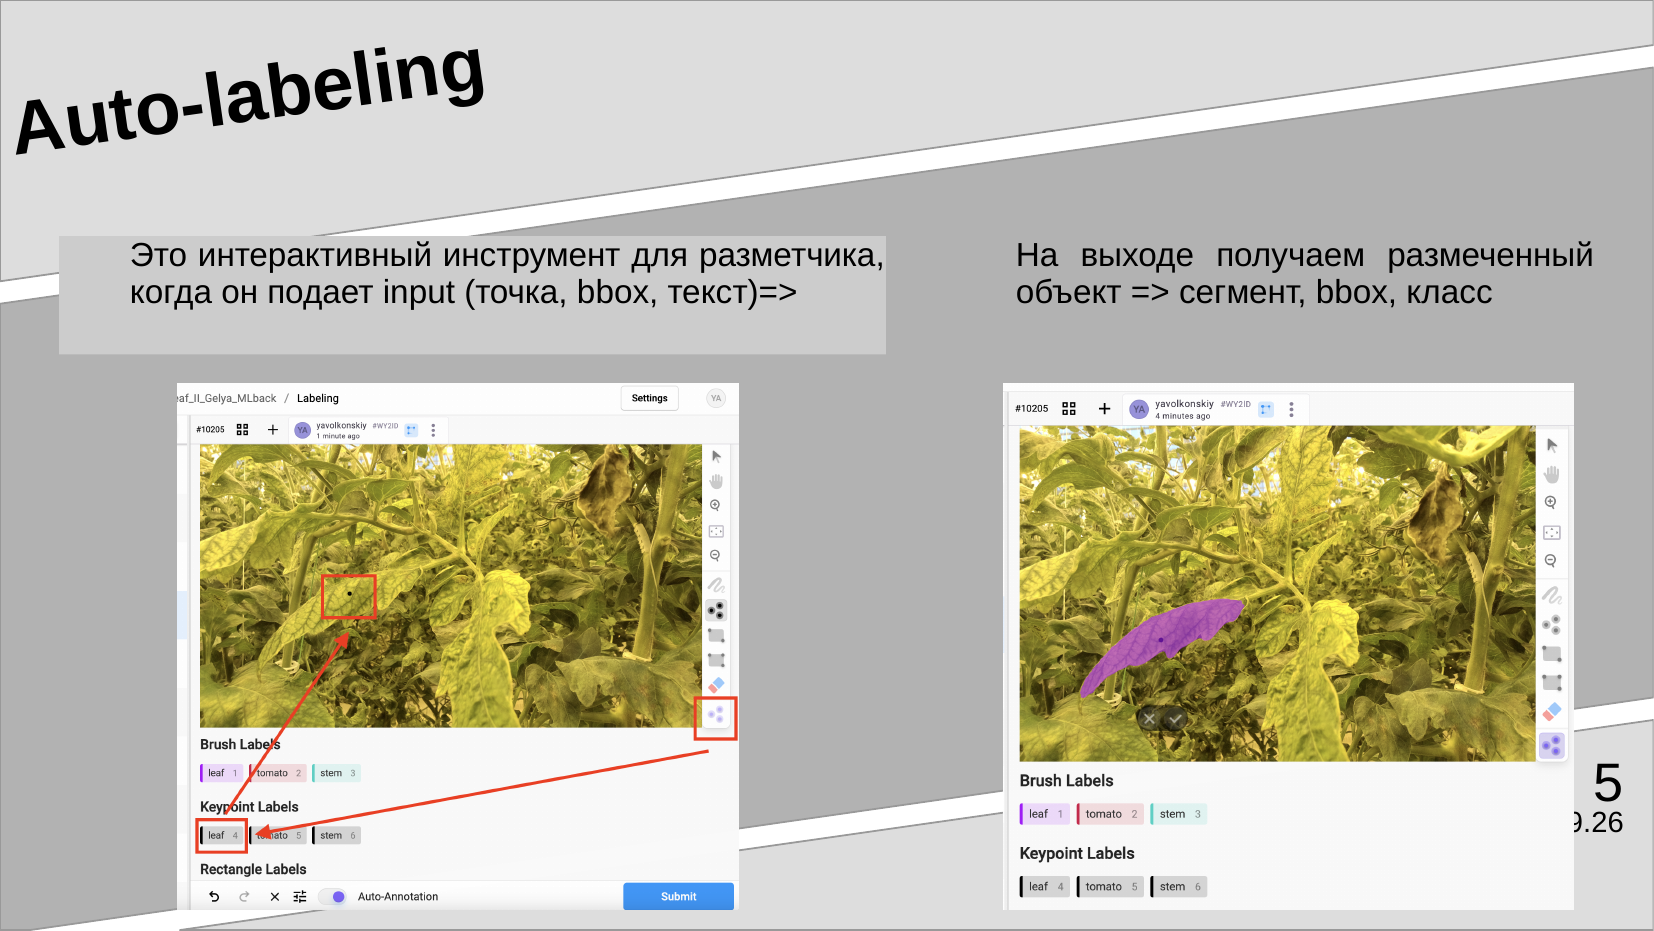

# Auto-labeling
Это интерактивный инструмент для разметчика, когда он подает input (точка, bbox, текст)=>
На выходе получаем размеченный объект => сегмент, bbox, класс
5